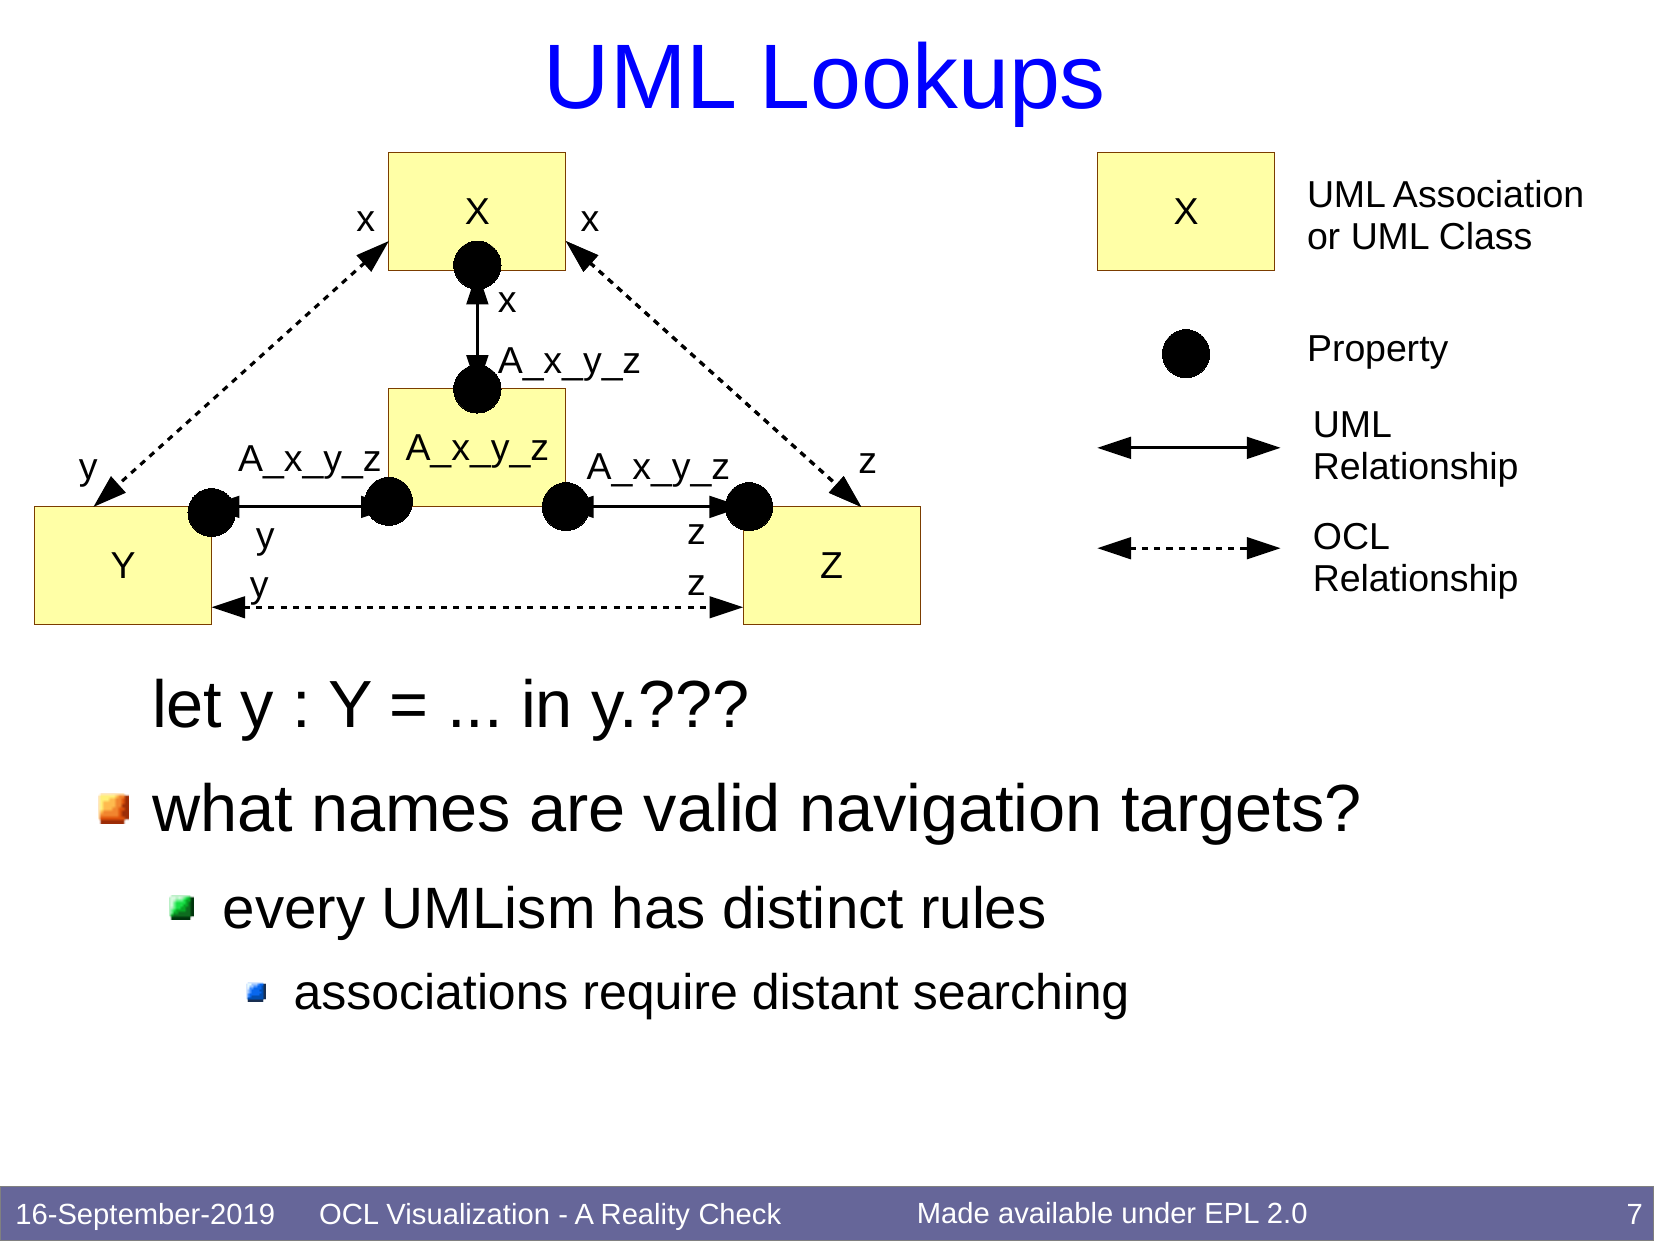

# UML Lookups
X
X
UML Association
or UML Class
x
x
x
Property
A_x_y_z
A_x_y_z
UML
Relationship
A_x_y_z
z
y
A_x_y_z
z
Y
y
Z
OCL
Relationship
z
y
let y : Y = ... in y.???
what names are valid navigation targets?
every UMLism has distinct rules
associations require distant searching
16-September-2019
OCL Visualization - A Reality Check
7